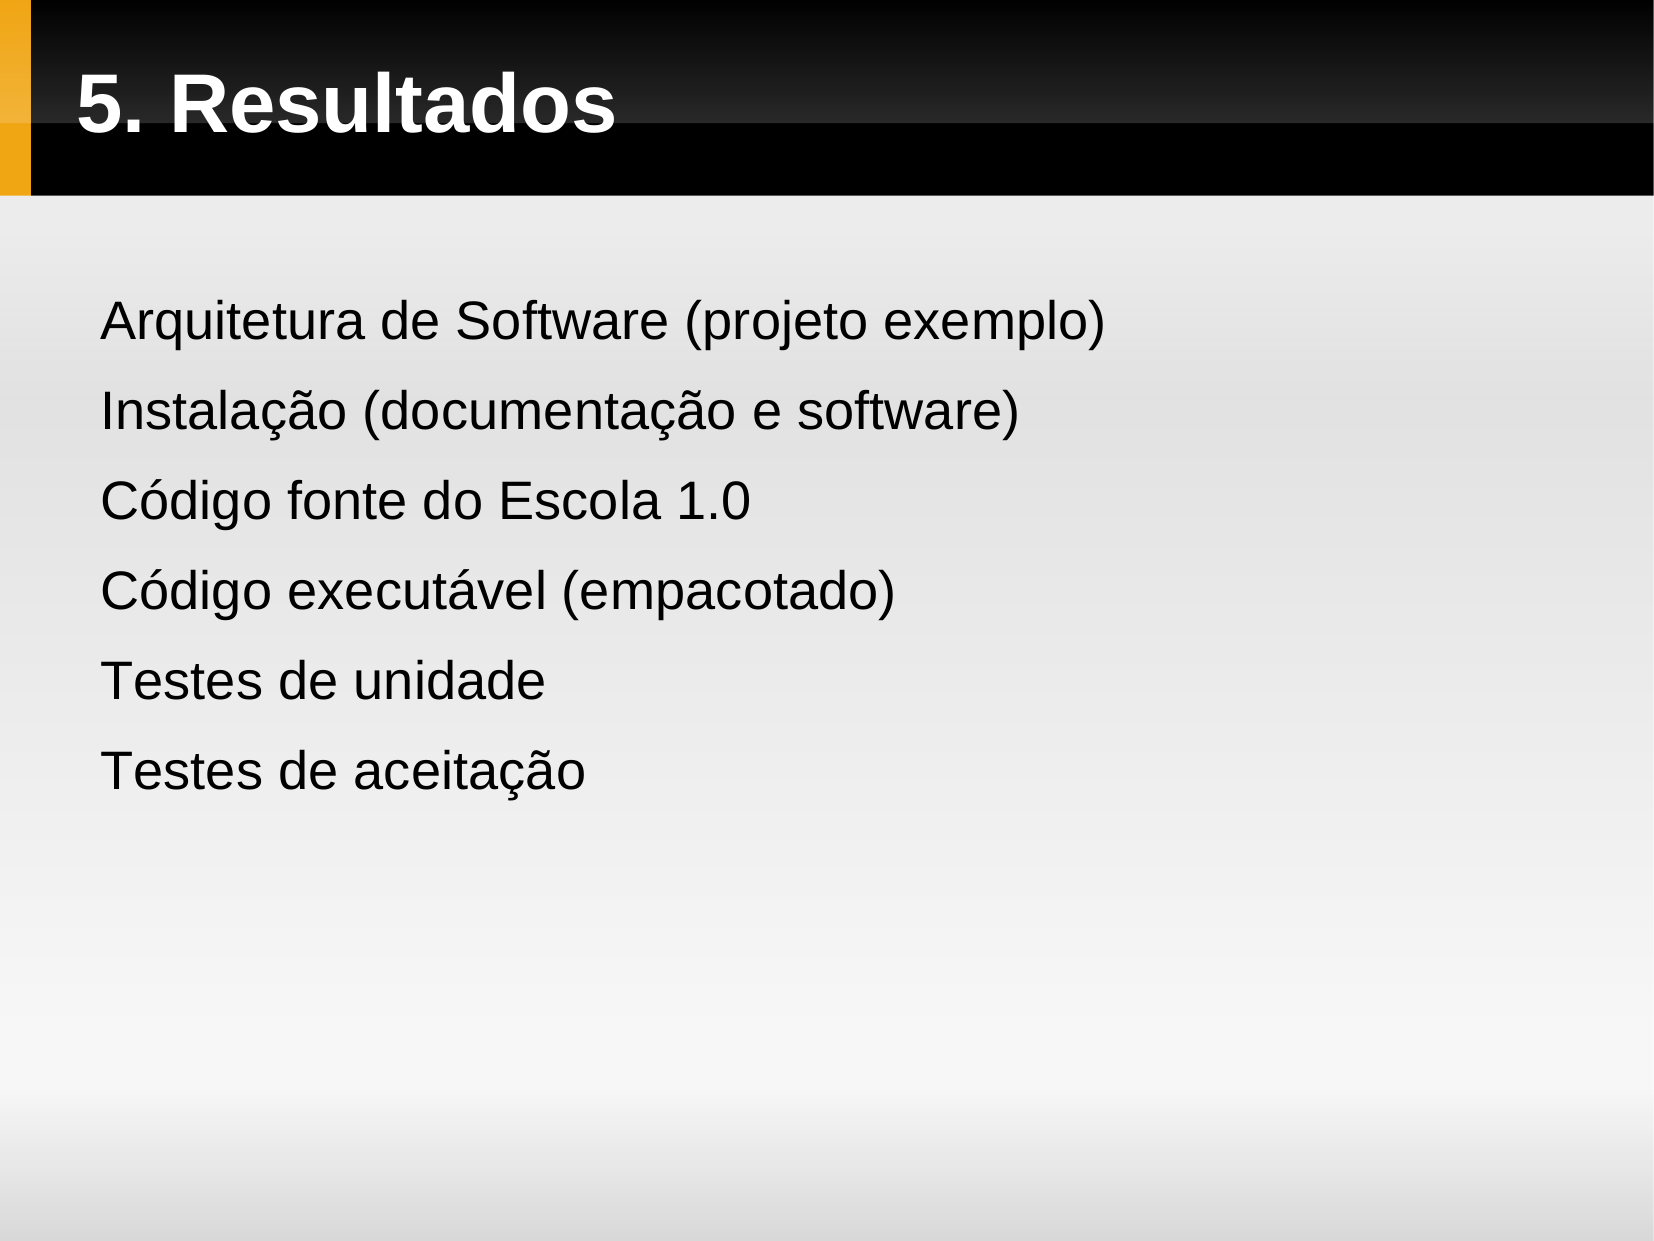

# 5. Resultados
Arquitetura de Software (projeto exemplo)
Instalação (documentação e software)
Código fonte do Escola 1.0
Código executável (empacotado)
Testes de unidade
Testes de aceitação